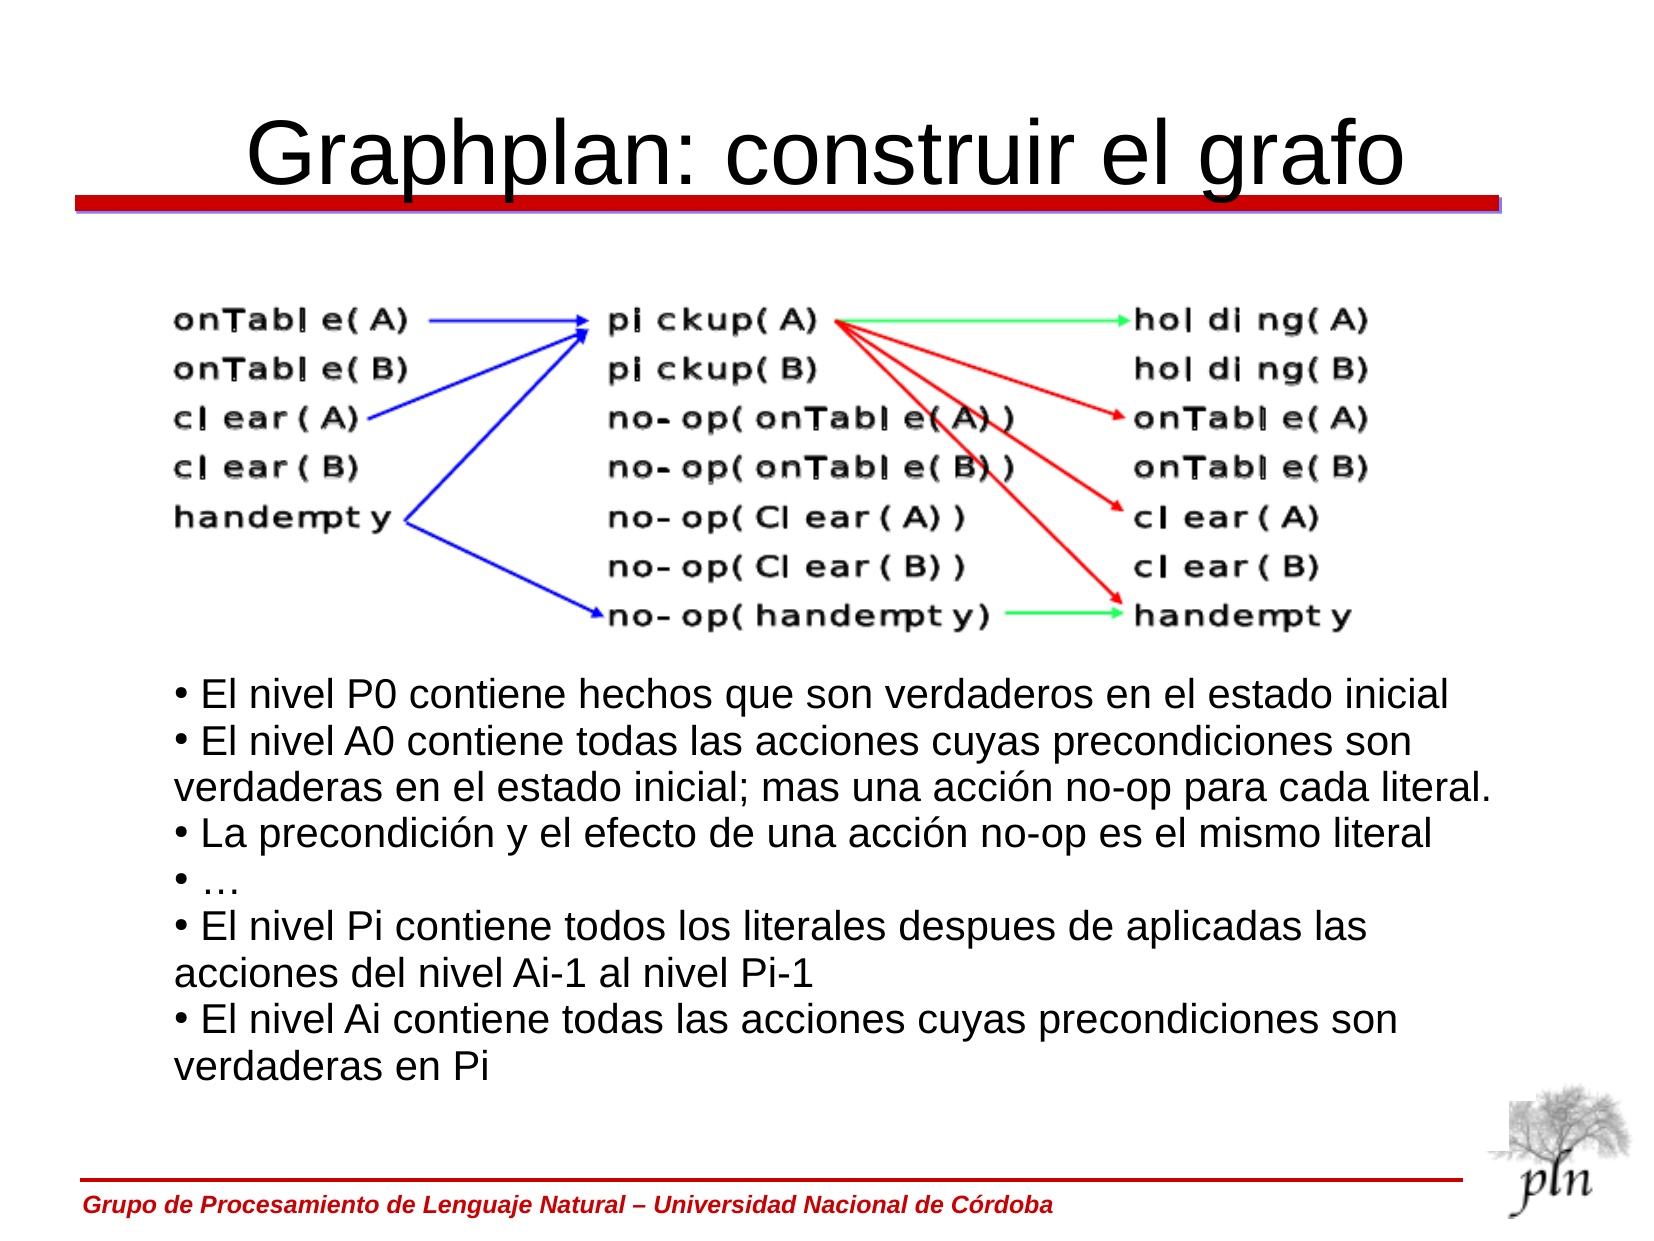

# Graphplan: construir el grafo
 El nivel P0 contiene hechos que son verdaderos en el estado inicial
 El nivel A0 contiene todas las acciones cuyas precondiciones son verdaderas en el estado inicial; mas una acción no-op para cada literal.
 La precondición y el efecto de una acción no-op es el mismo literal
 …
 El nivel Pi contiene todos los literales despues de aplicadas las acciones del nivel Ai-1 al nivel Pi-1
 El nivel Ai contiene todas las acciones cuyas precondiciones son verdaderas en Pi